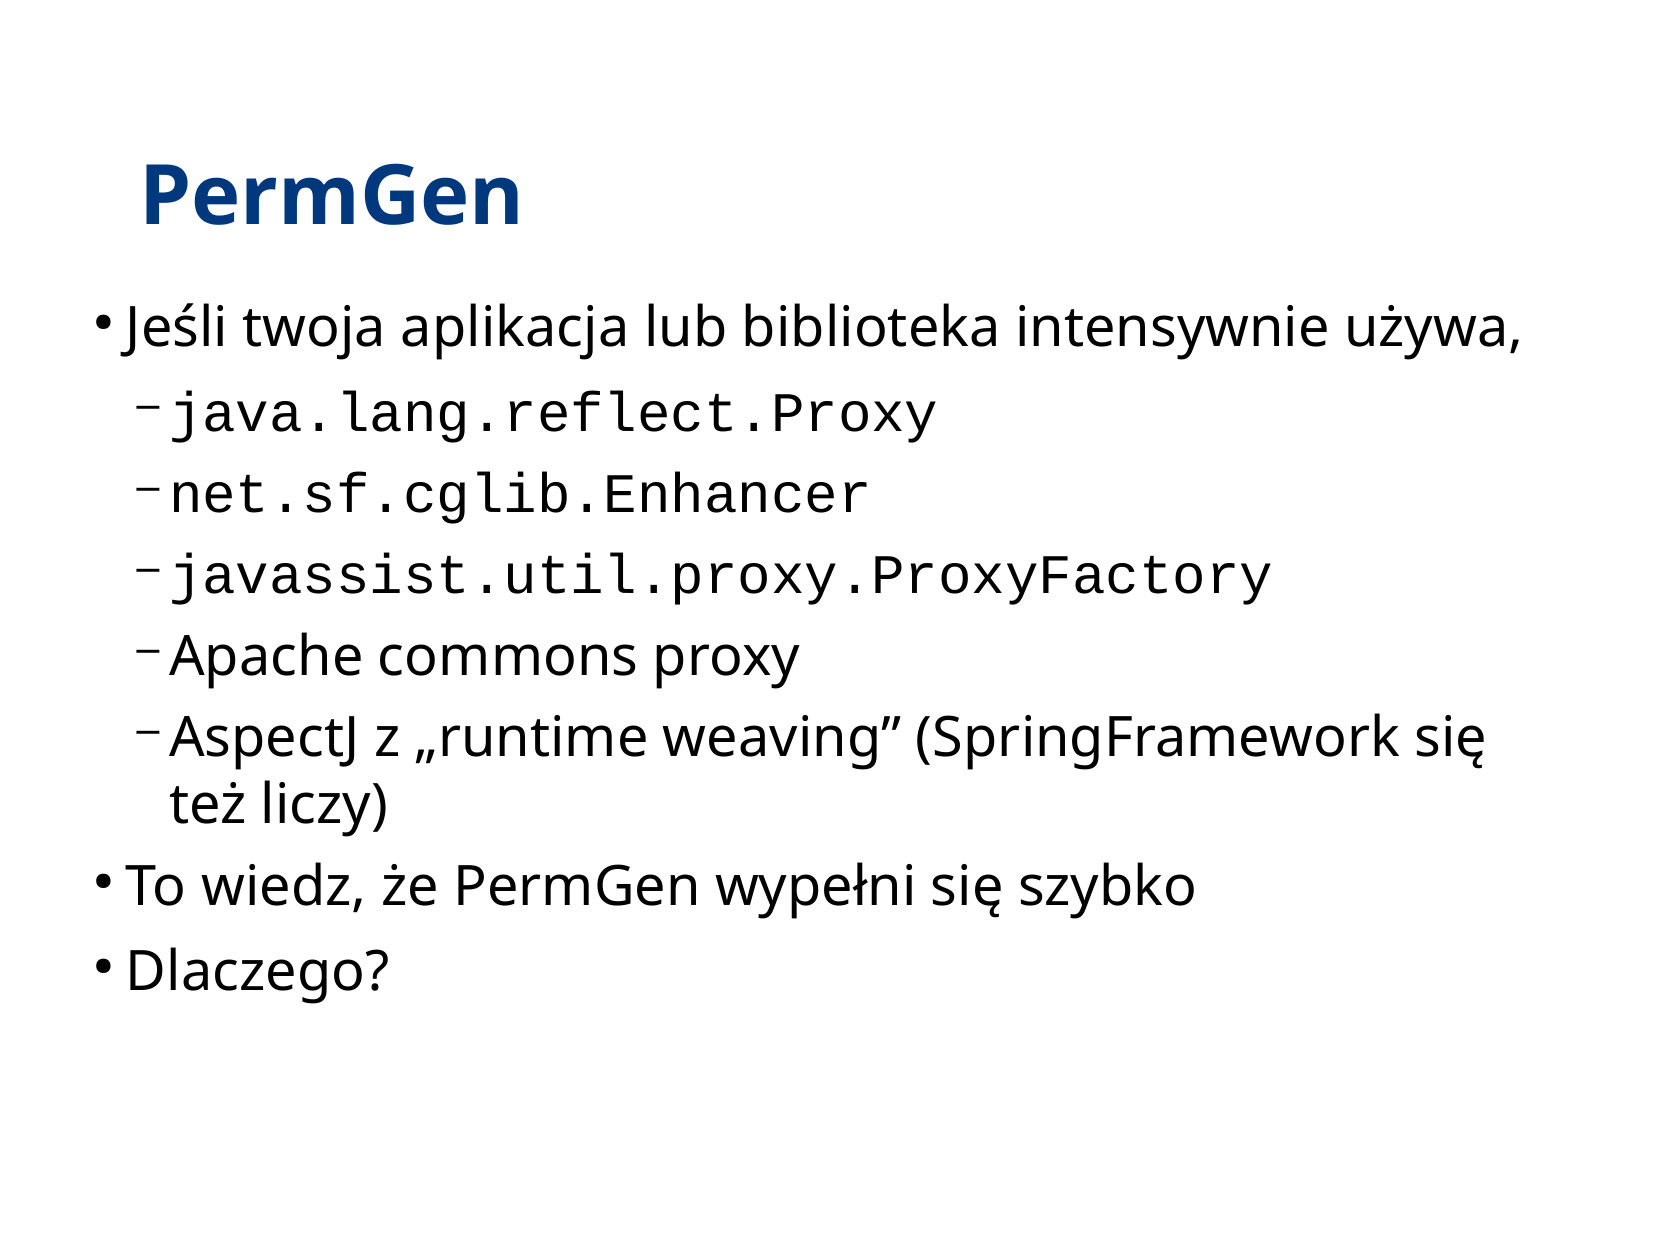

# PermGen
Jeśli twoja aplikacja lub biblioteka intensywnie używa,
java.lang.reflect.Proxy
net.sf.cglib.Enhancer
javassist.util.proxy.ProxyFactory
Apache commons proxy
AspectJ z „runtime weaving” (SpringFramework się też liczy)
To wiedz, że PermGen wypełni się szybko
Dlaczego?